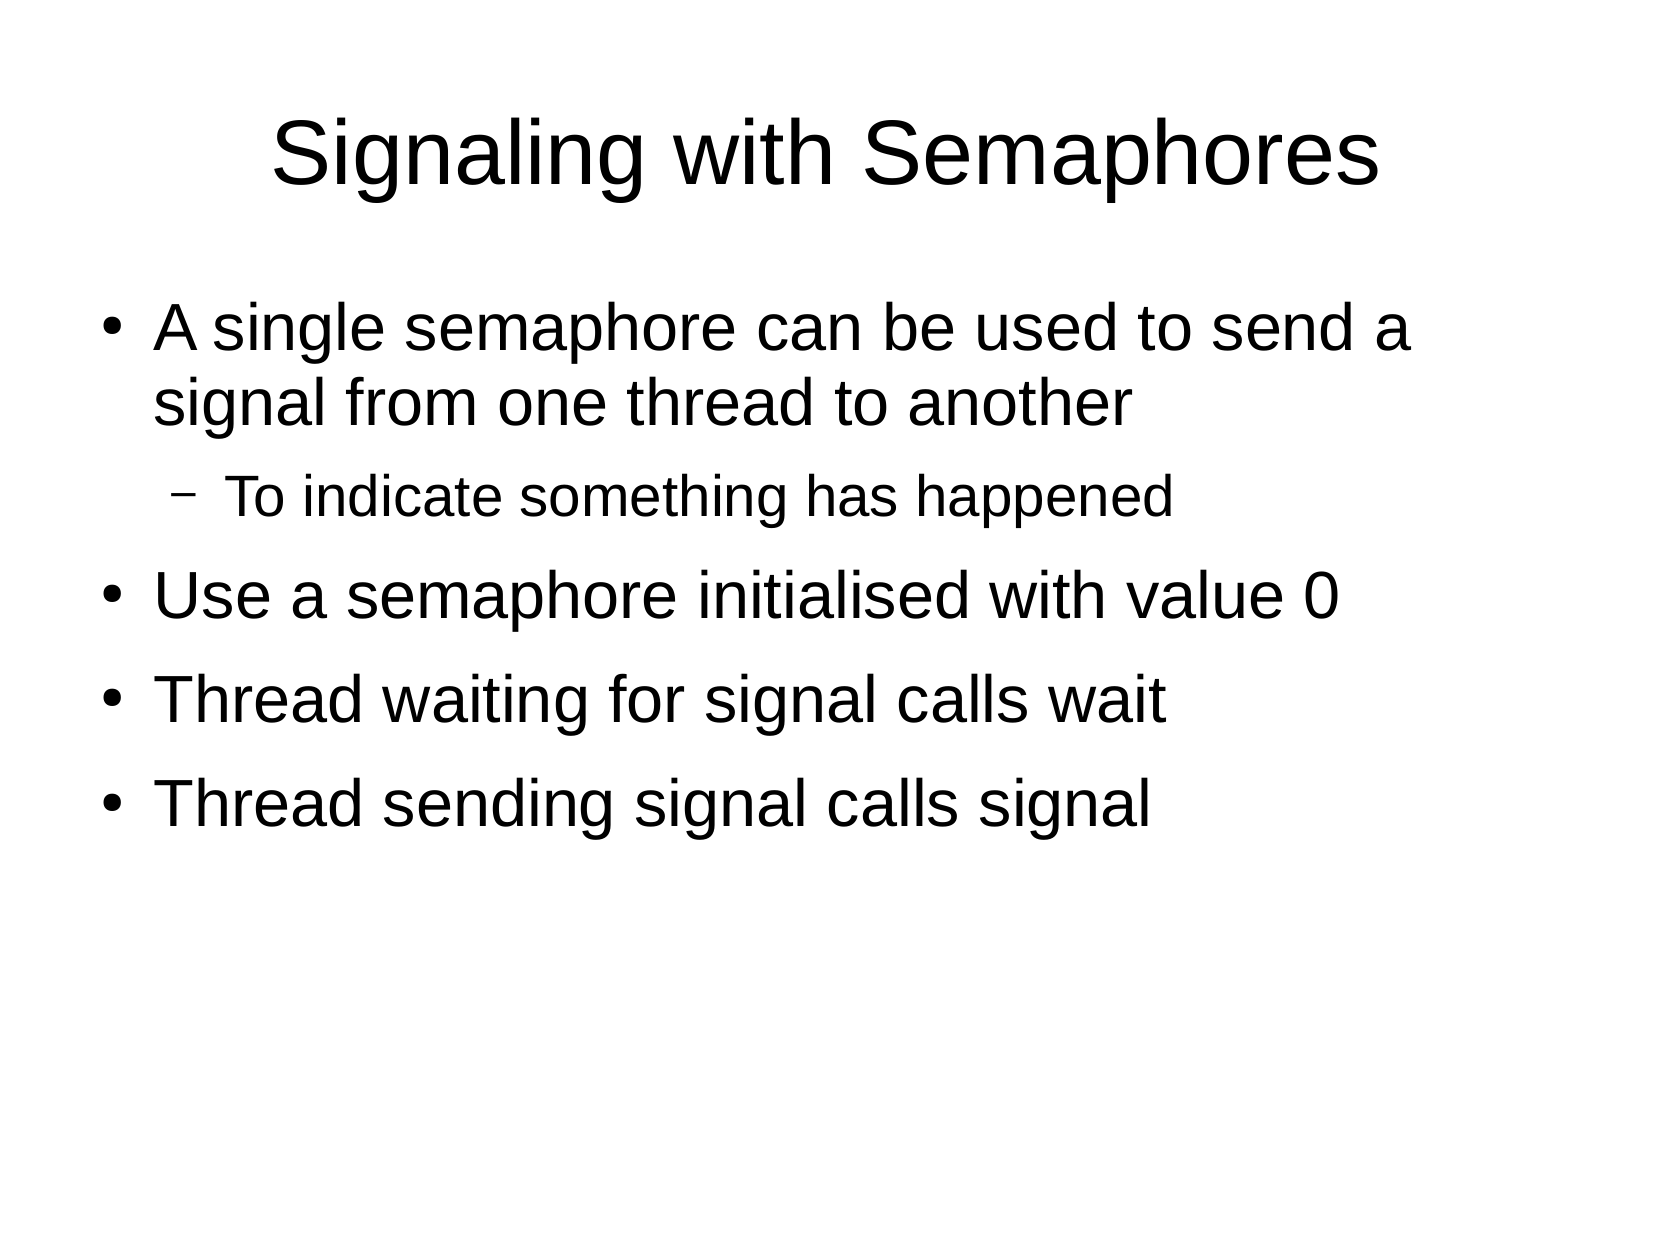

# Signaling with Semaphores
A single semaphore can be used to send a signal from one thread to another
To indicate something has happened
Use a semaphore initialised with value 0
Thread waiting for signal calls wait
Thread sending signal calls signal